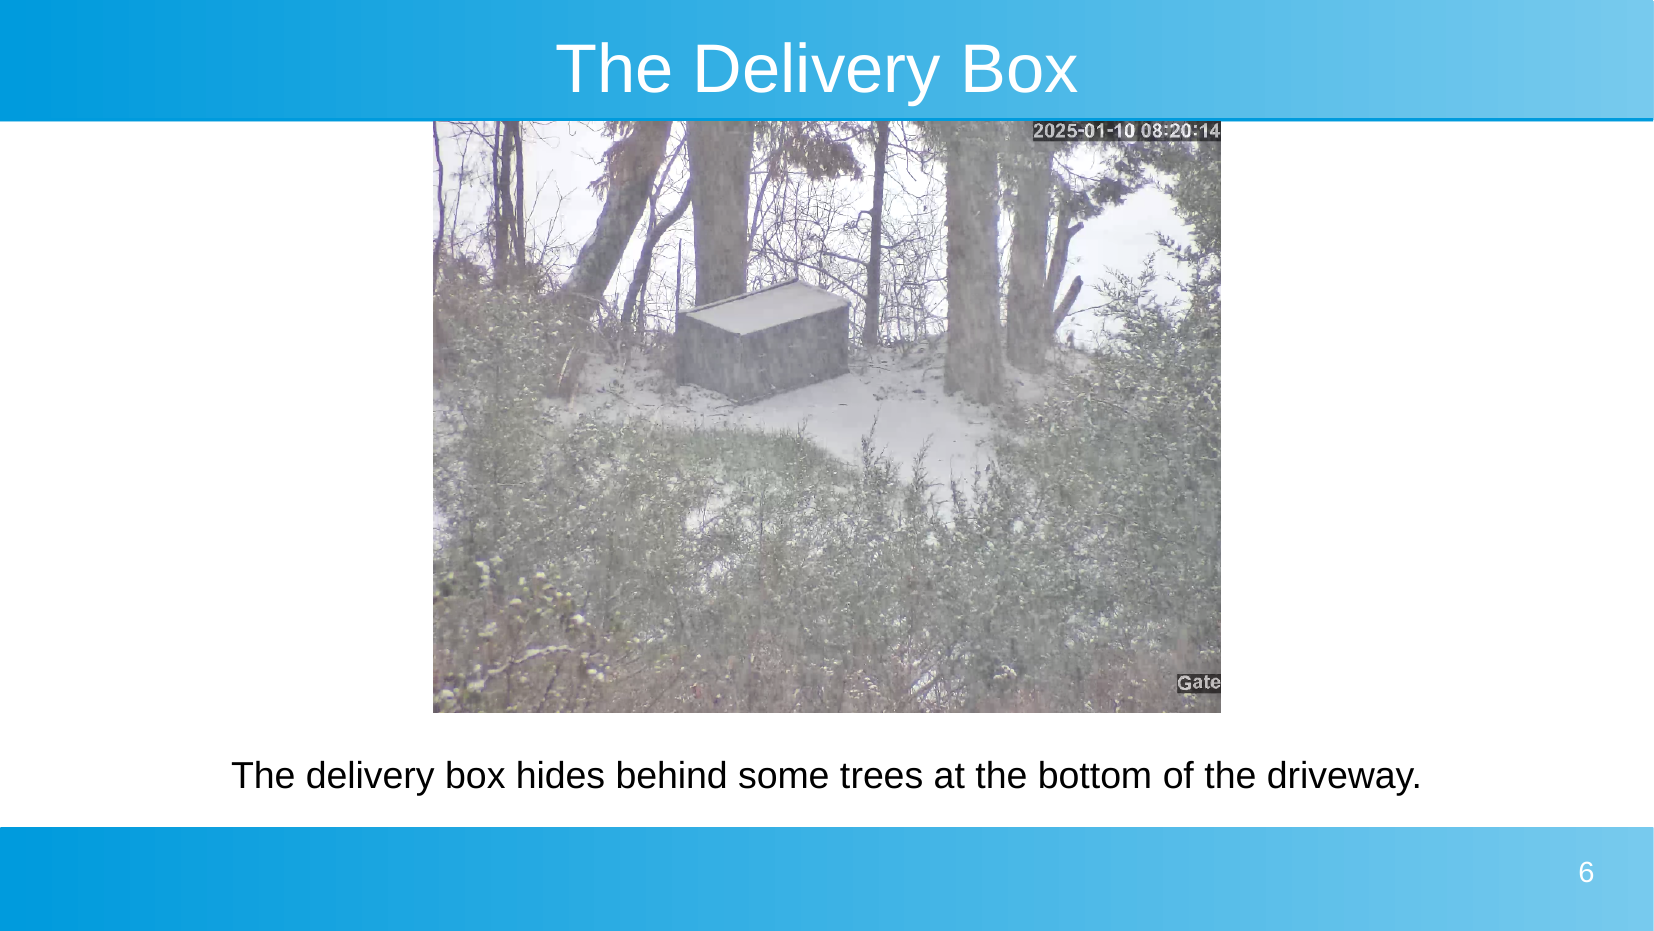

# The Delivery Box
The delivery box hides behind some trees at the bottom of the driveway.
6